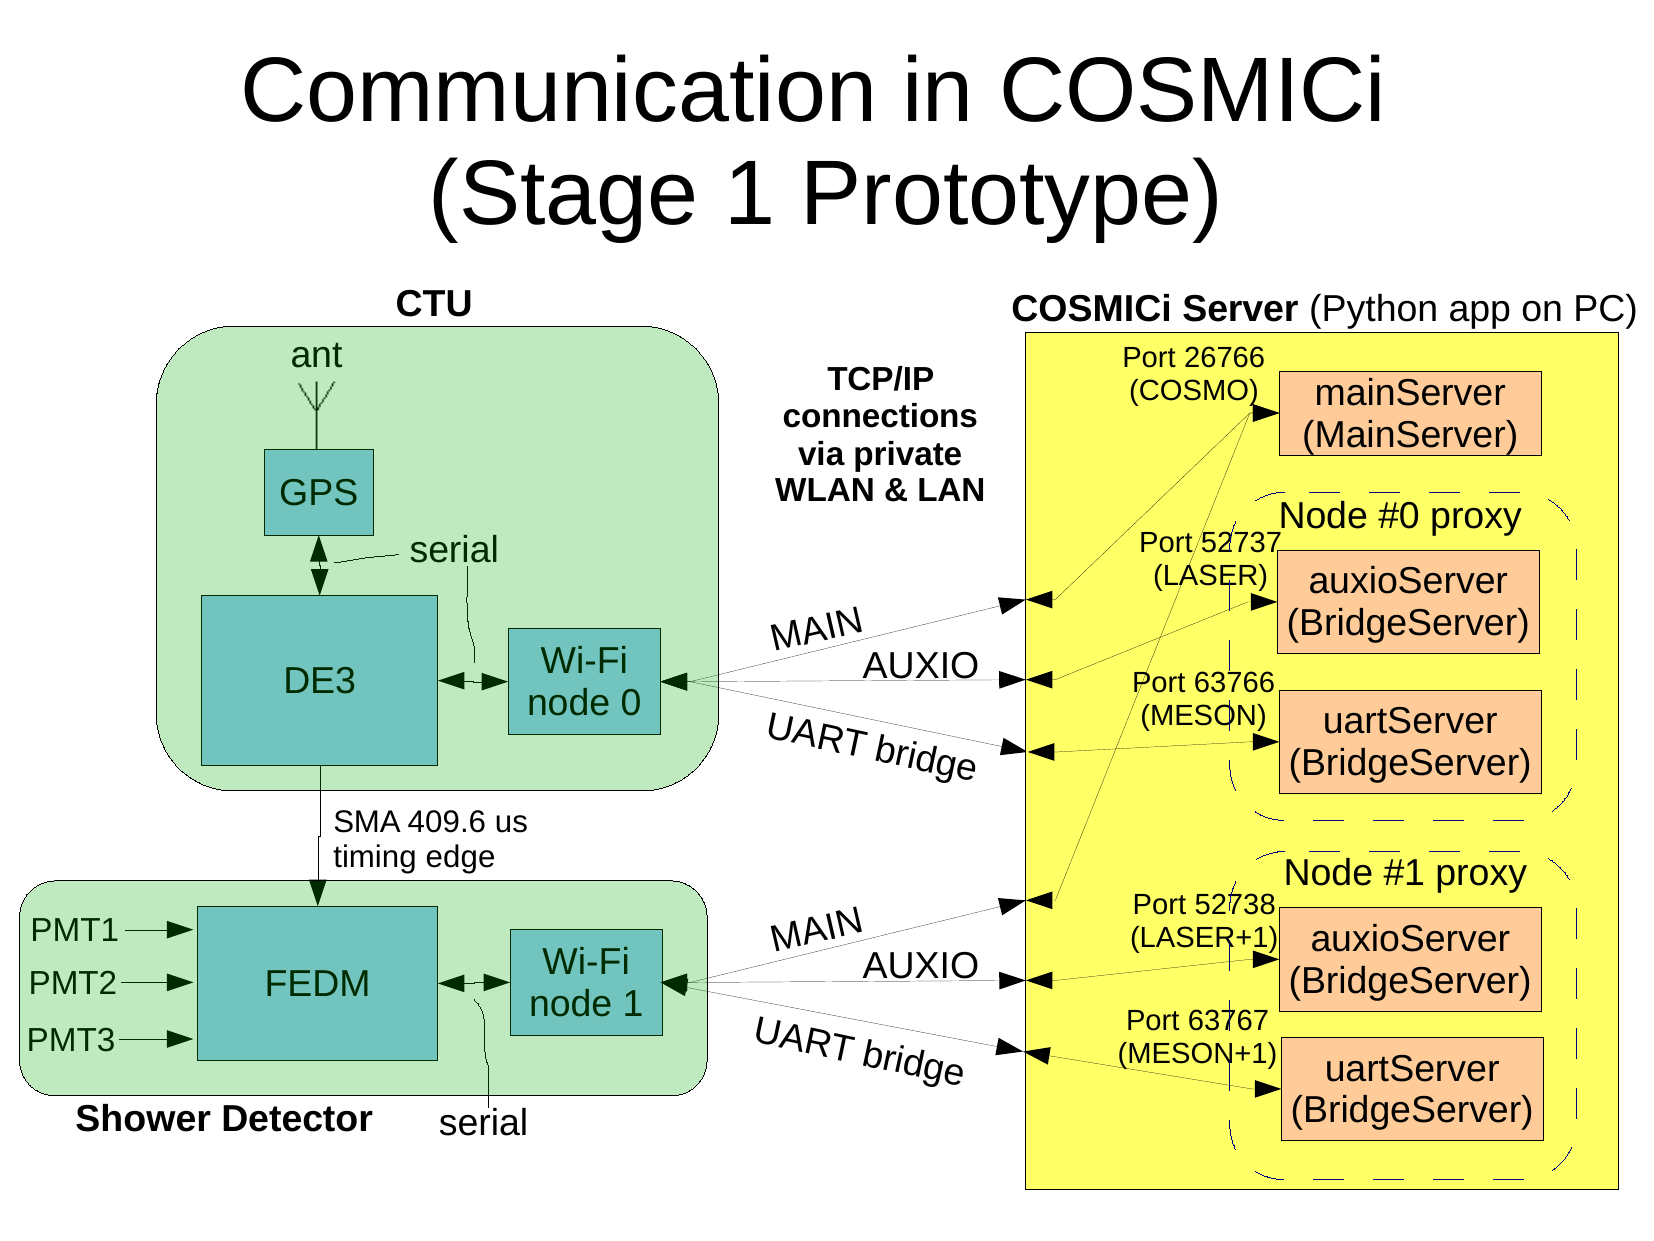

# Communication in COSMICi (Stage 1 Prototype)
CTU
COSMICi Server (Python app on PC)
ant
Port 26766
(COSMO)
TCP/IP connections via private
WLAN & LAN
mainServer
(MainServer)
GPS
Node #0 proxy
Port 52737
(LASER)
serial
auxioServer
(BridgeServer)
DE3
MAIN
Wi-Fi
node 0
AUXIO
Port 63766
(MESON)
uartServer
(BridgeServer)
UART bridge
SMA 409.6 us
timing edge
Node #1 proxy
Port 52738
(LASER+1)
MAIN
PMT1
FEDM
auxioServer
(BridgeServer)
Wi-Fi
node 1
AUXIO
PMT2
Port 63767
(MESON+1)
PMT3
UART bridge
uartServer
(BridgeServer)
Shower Detector
serial